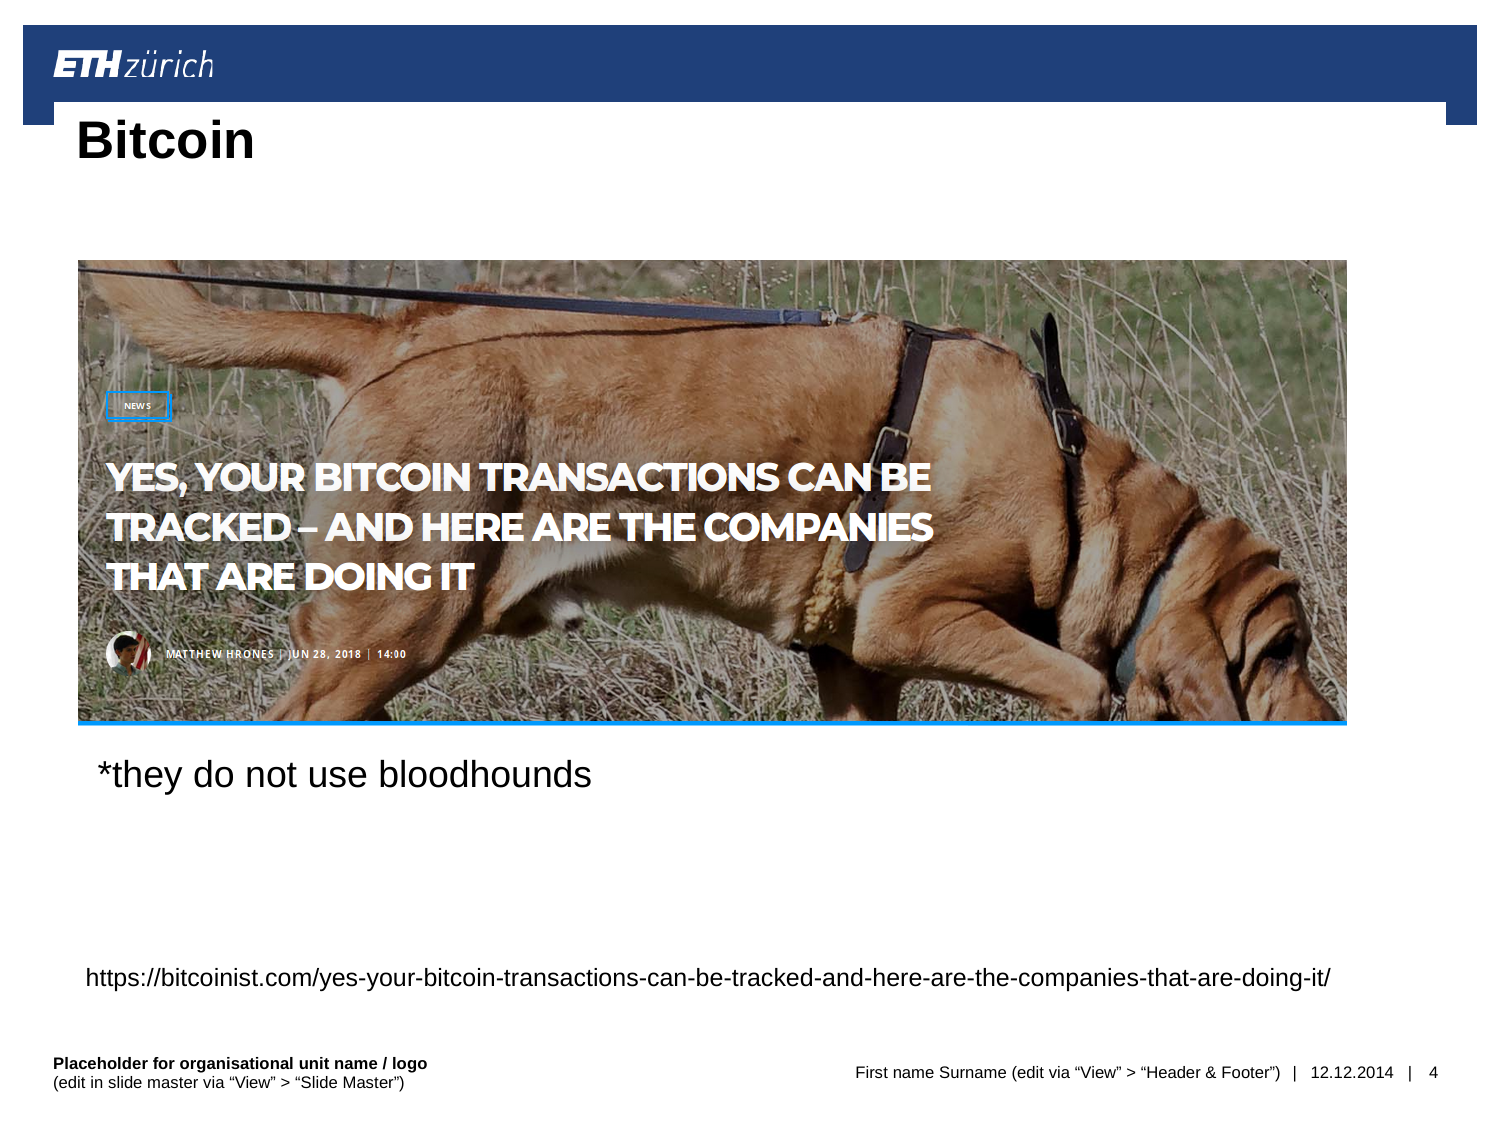

# Bitcoin
*they do not use bloodhounds
https://bitcoinist.com/yes-your-bitcoin-transactions-can-be-tracked-and-here-are-the-companies-that-are-doing-it/
First name Surname (edit via “View” > “Header & Footer”)
12.12.2014
4